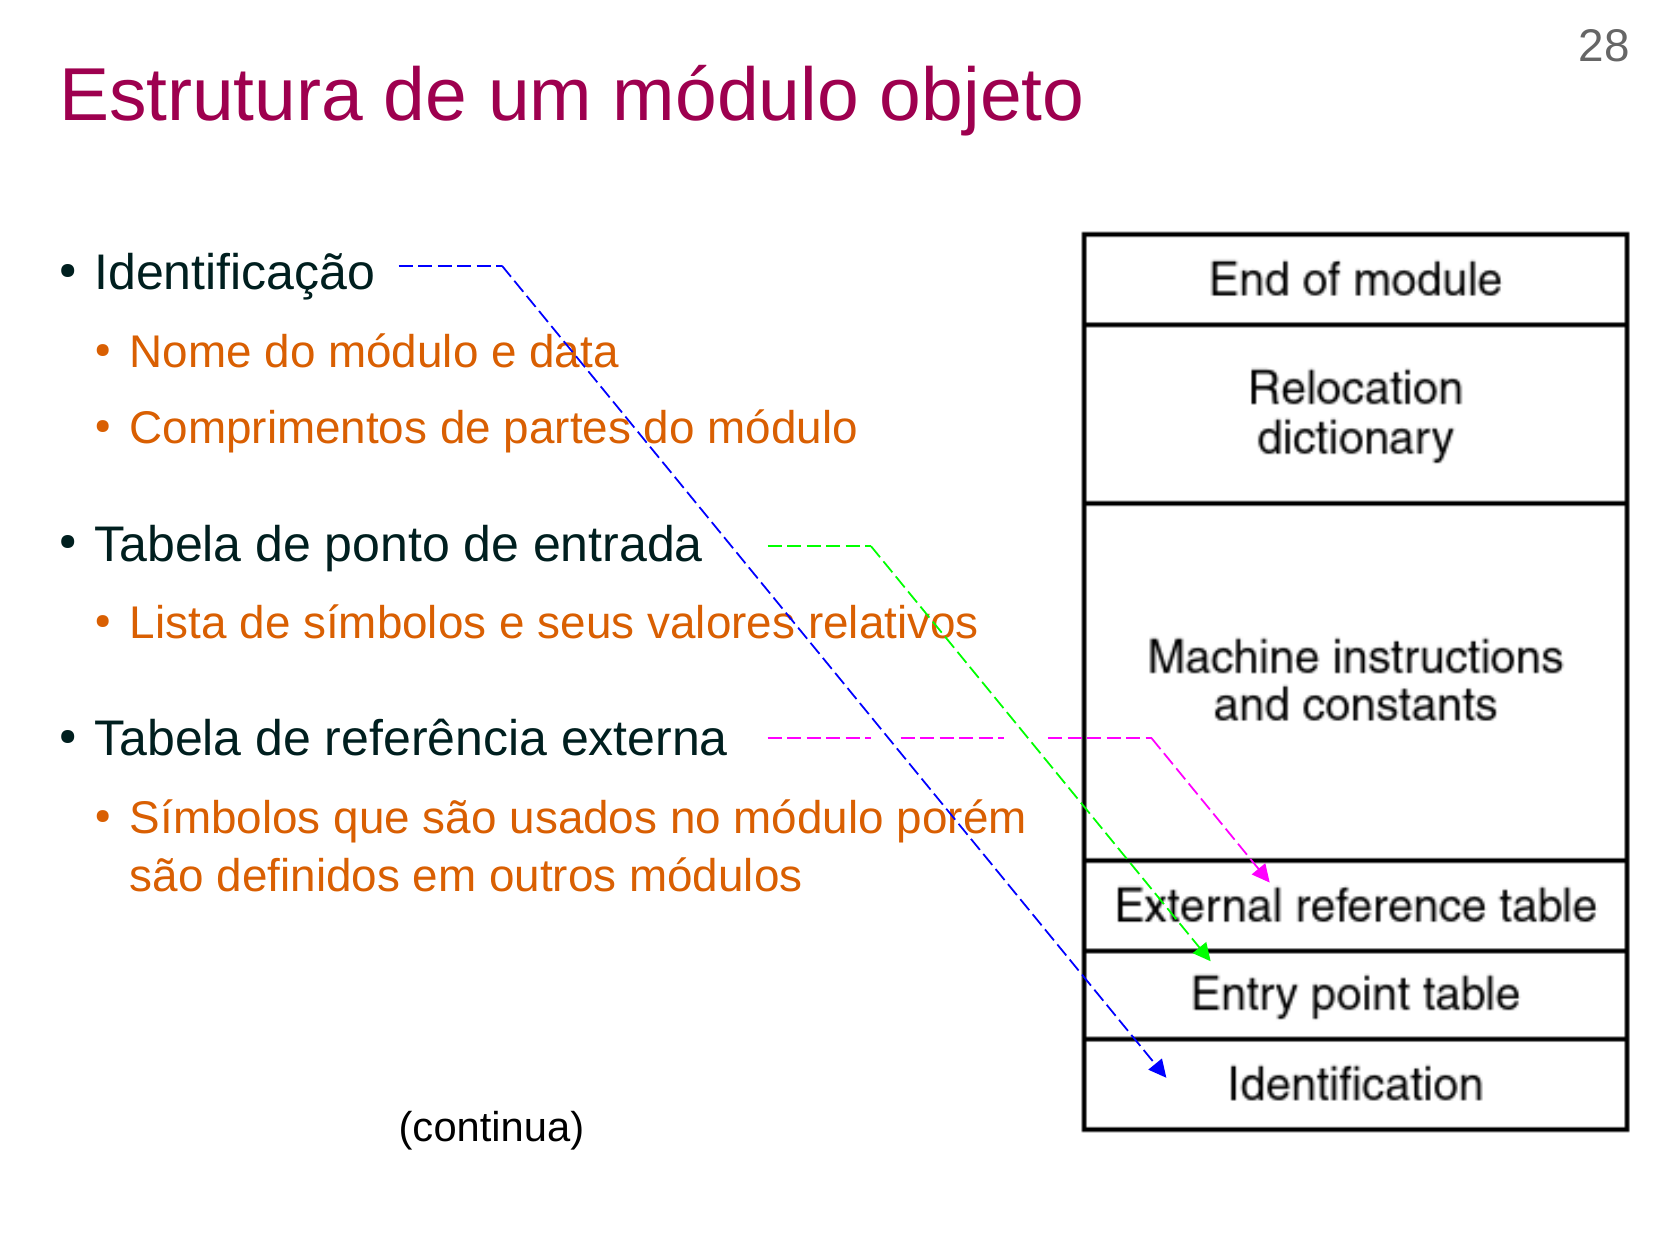

28
# Estrutura de um módulo objeto
Identificação
Nome do módulo e data
Comprimentos de partes do módulo
Tabela de ponto de entrada
Lista de símbolos e seus valores relativos
Tabela de referência externa
Símbolos que são usados no módulo porém são definidos em outros módulos
(continua)